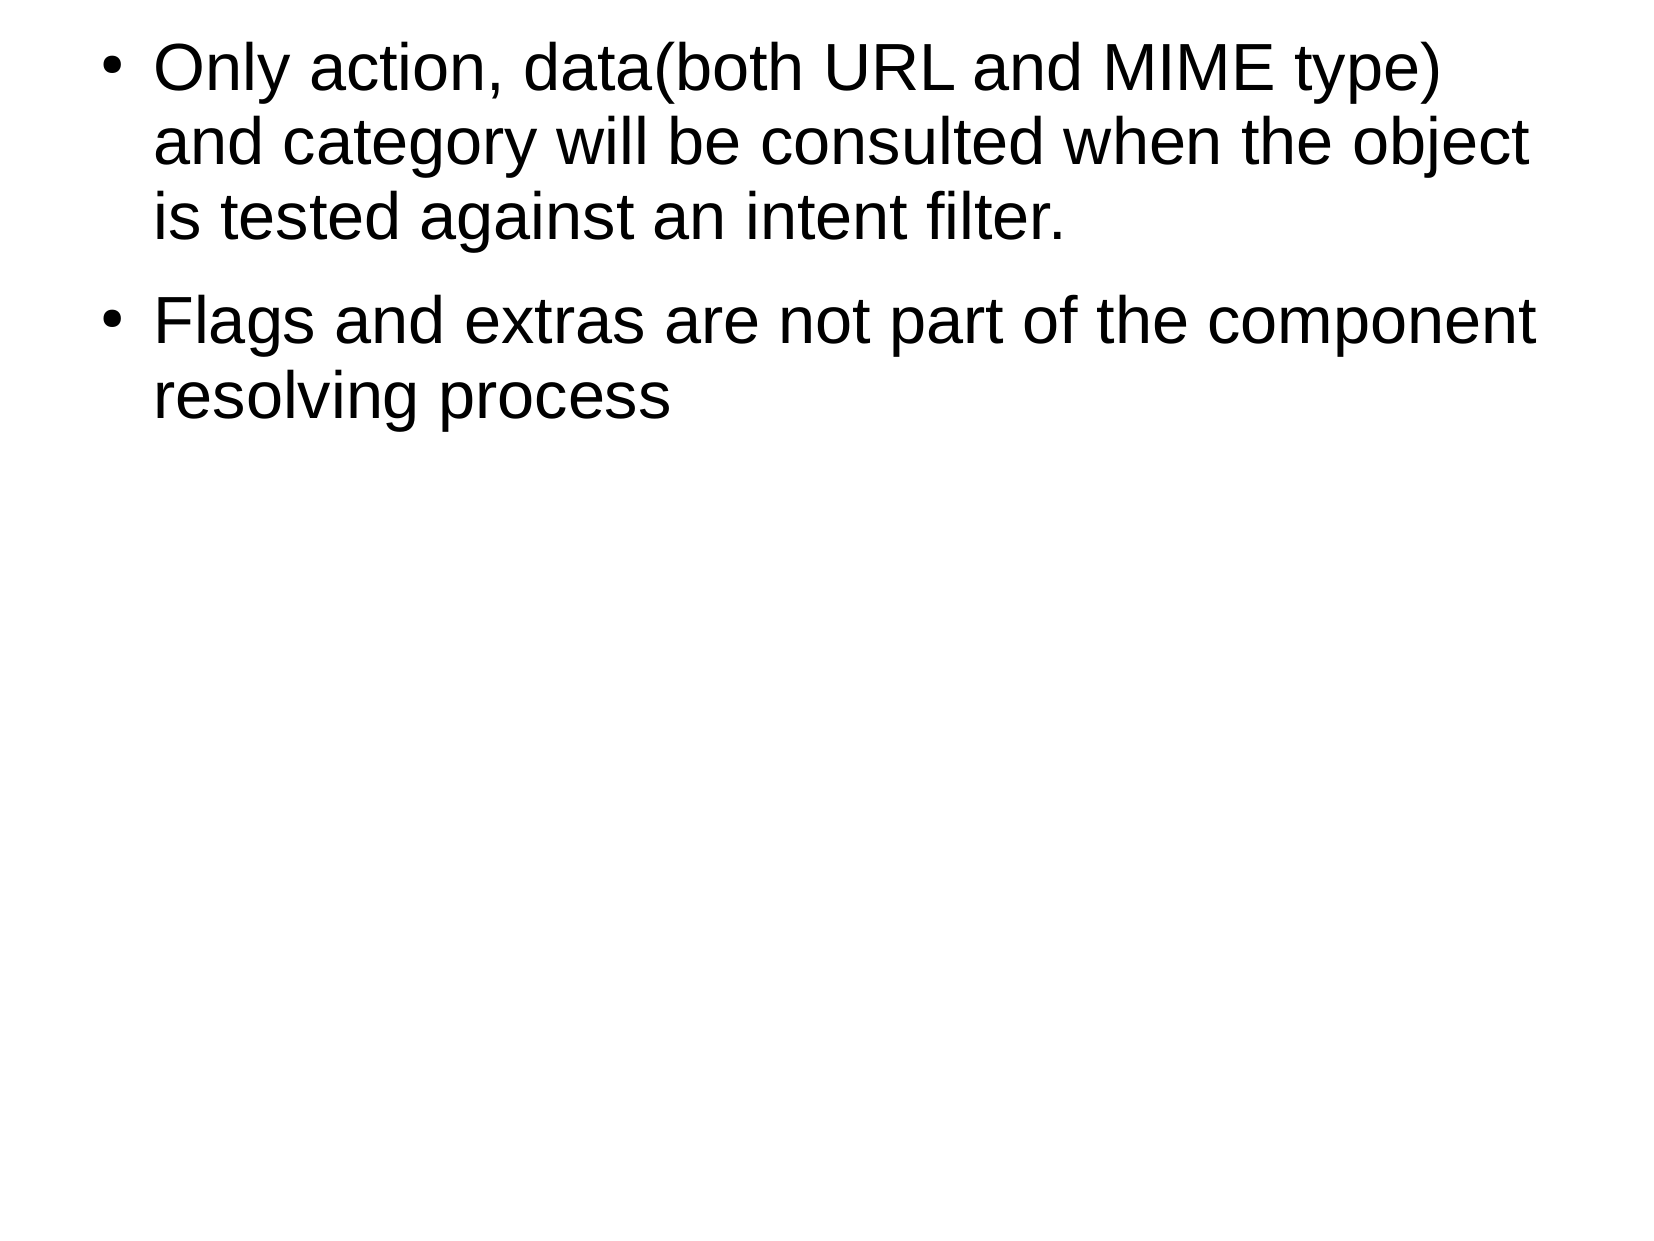

# Only action, data(both URL and MIME type) and category will be consulted when the object is tested against an intent filter.
Flags and extras are not part of the component resolving process